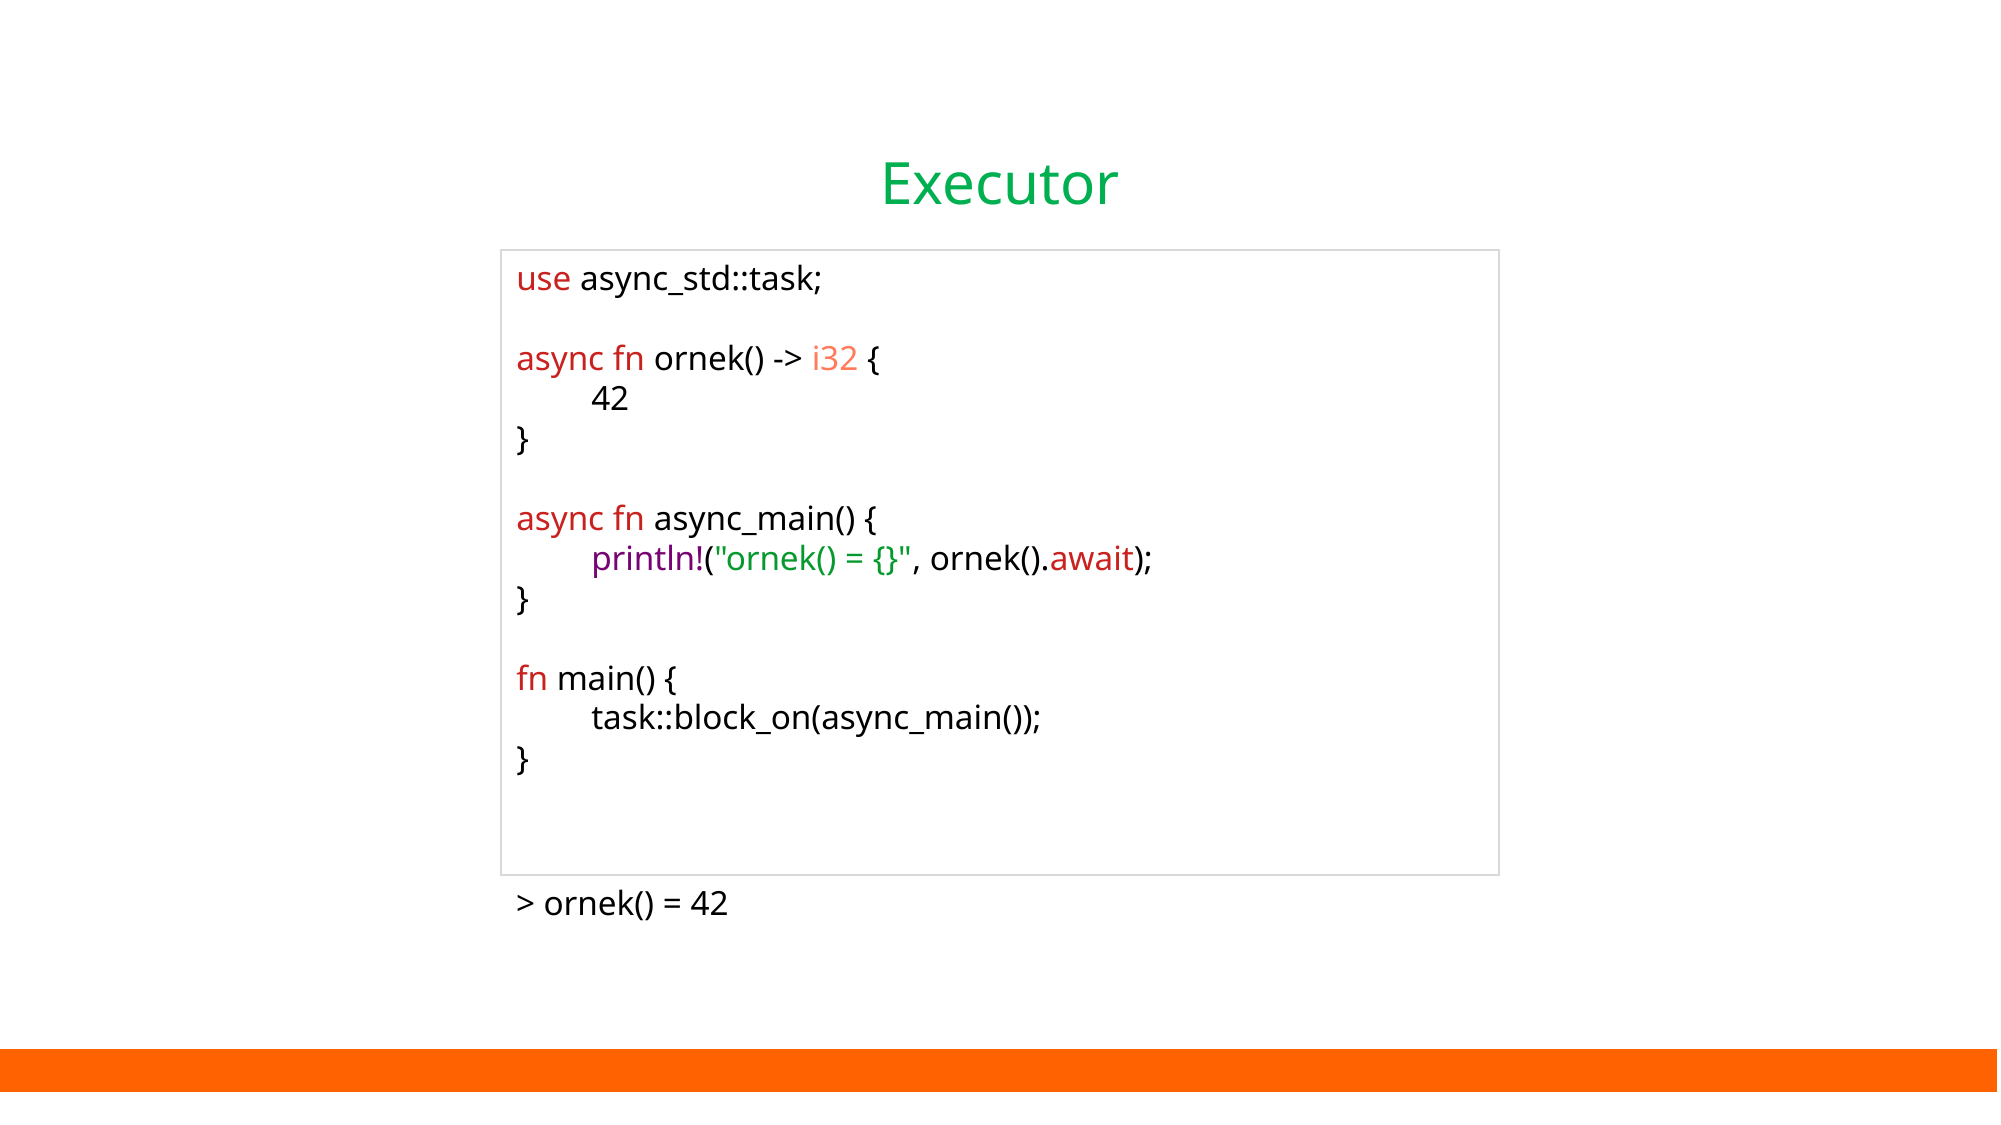

Executor
use async_std::task;
async fn ornek() -> i32 {
	42
}
async fn async_main() {
	println!("ornek() = {}", ornek().await);
}
fn main() {
	task::block_on(async_main());
}
> ornek() = 42